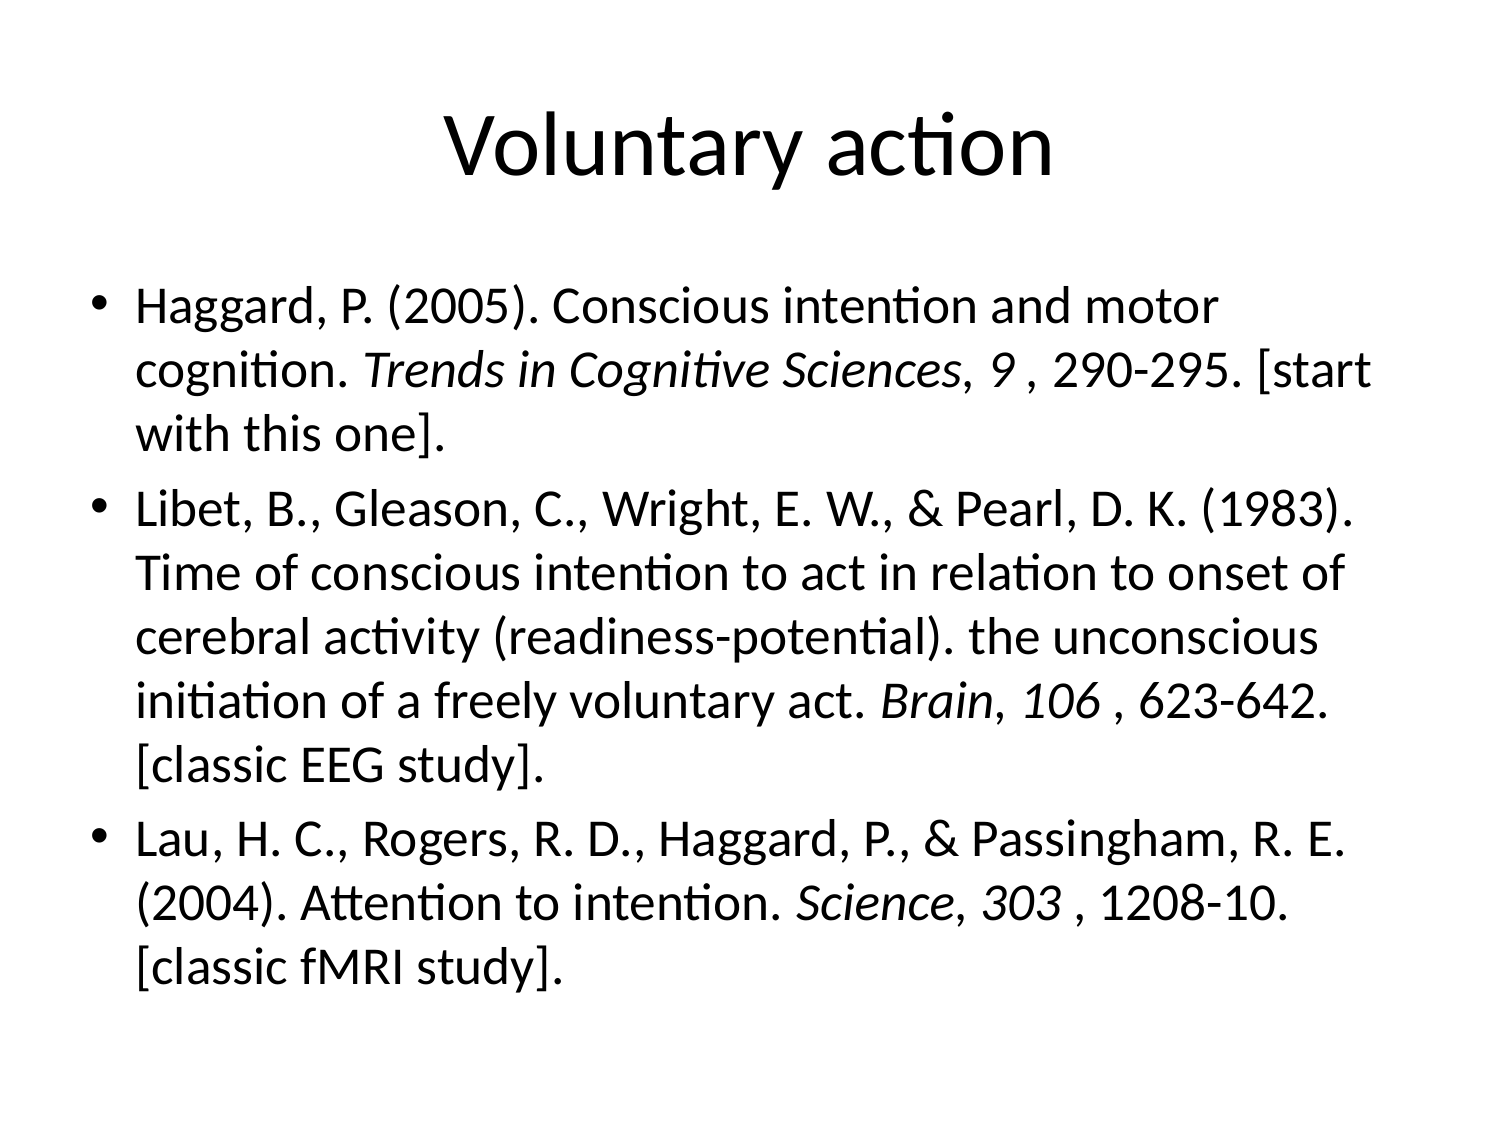

# Voluntary action
Haggard, P. (2005). Conscious intention and motor cognition. Trends in Cognitive Sciences, 9 , 290-295. [start with this one].
Libet, B., Gleason, C., Wright, E. W., & Pearl, D. K. (1983). Time of conscious intention to act in relation to onset of cerebral activity (readiness-potential). the unconscious initiation of a freely voluntary act. Brain, 106 , 623-642. [classic EEG study].
Lau, H. C., Rogers, R. D., Haggard, P., & Passingham, R. E. (2004). Attention to intention. Science, 303 , 1208-10. [classic fMRI study].